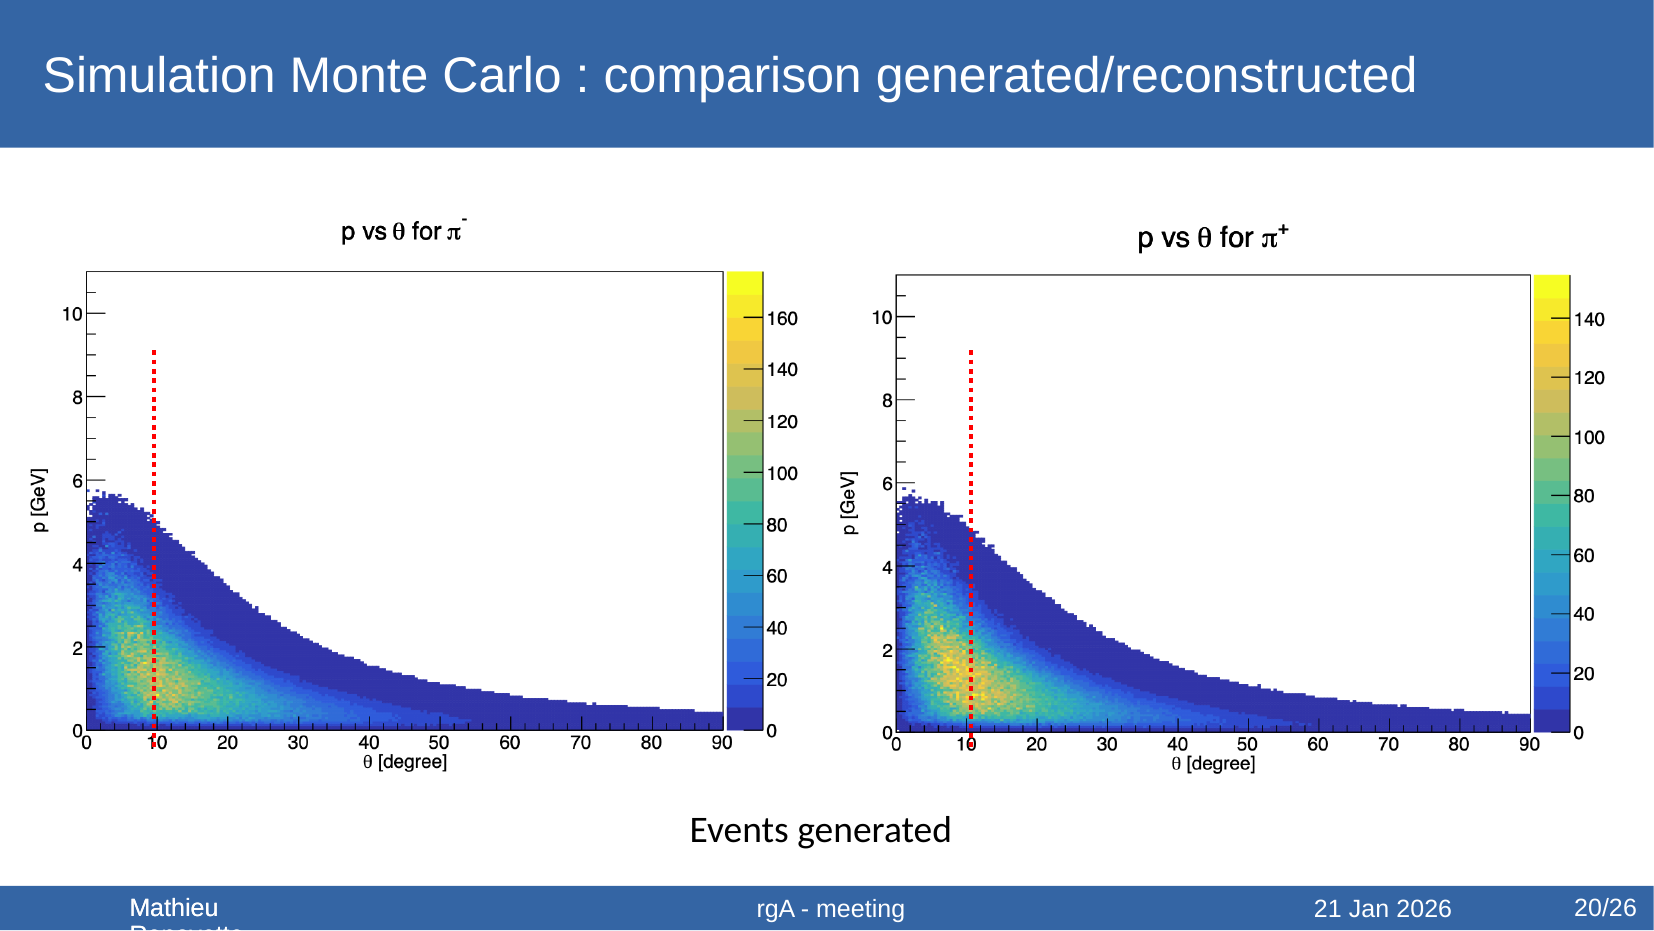

Simulation Monte Carlo : comparison generated/reconstructed
Events generated
Mathieu Ronayette
20/26
Mathieu Ronayette
 rgA - meeting
21 Jan 2026